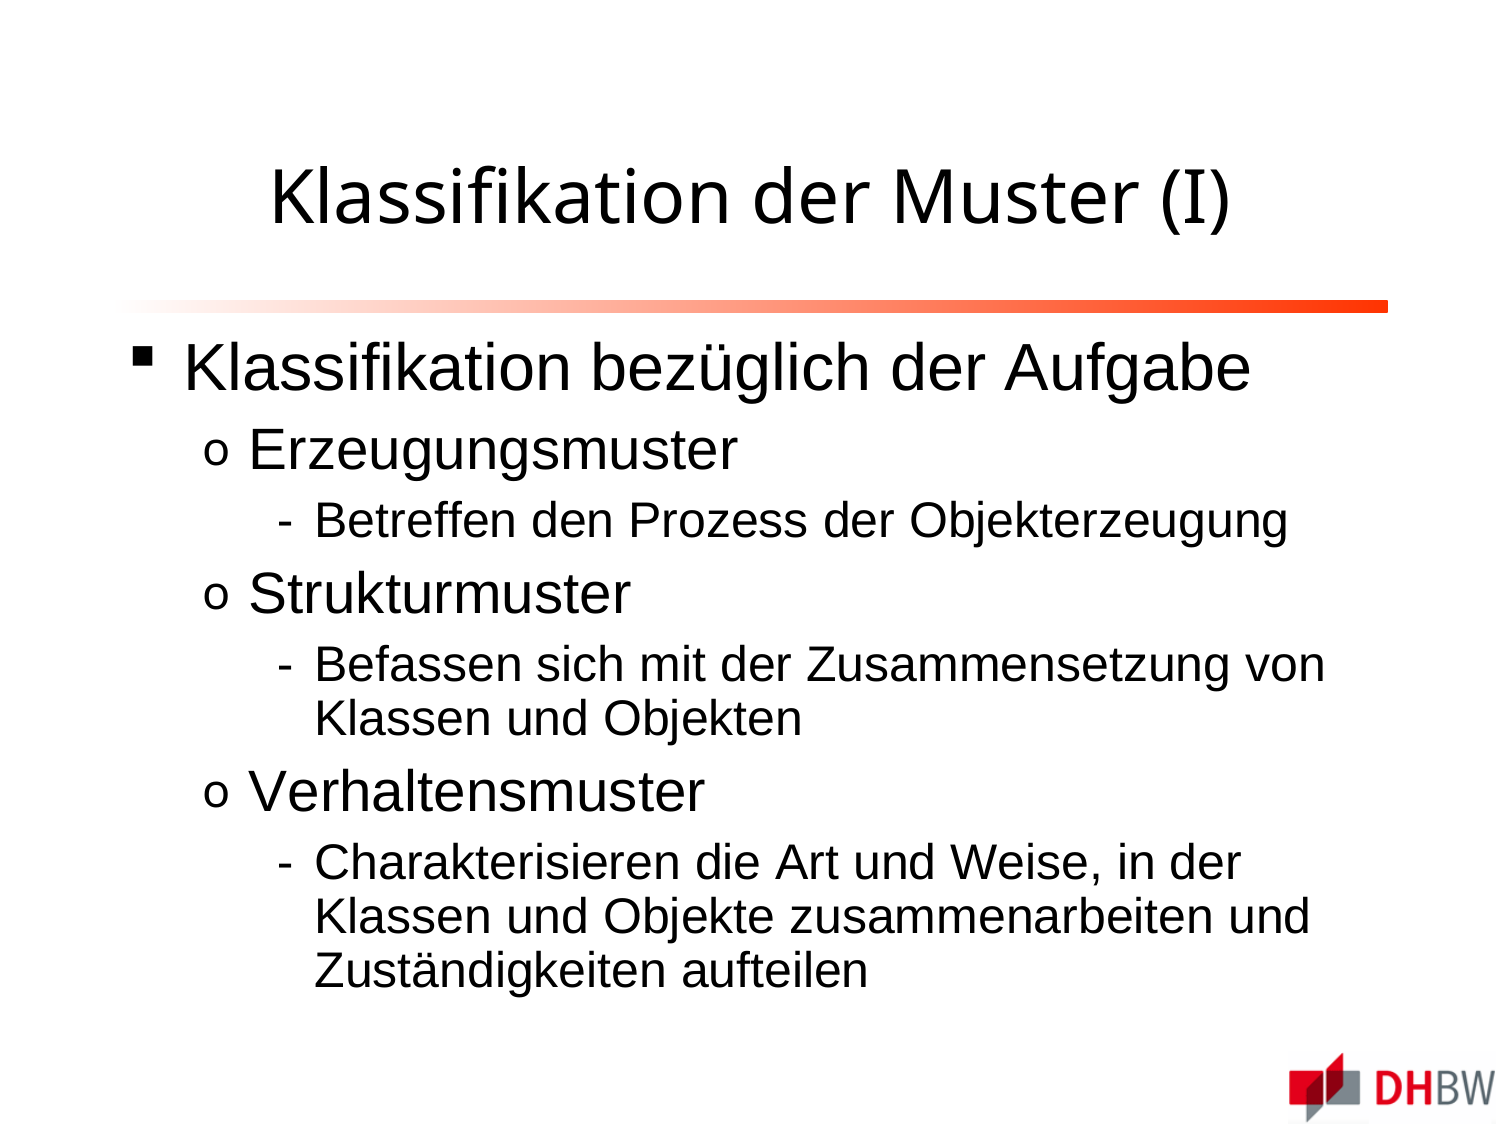

# Klassifikation der Muster (I)
Klassifikation bezüglich der Aufgabe
Erzeugungsmuster
Betreffen den Prozess der Objekterzeugung
Strukturmuster
Befassen sich mit der Zusammensetzung von Klassen und Objekten
Verhaltensmuster
Charakterisieren die Art und Weise, in der Klassen und Objekte zusammenarbeiten und Zuständigkeiten aufteilen